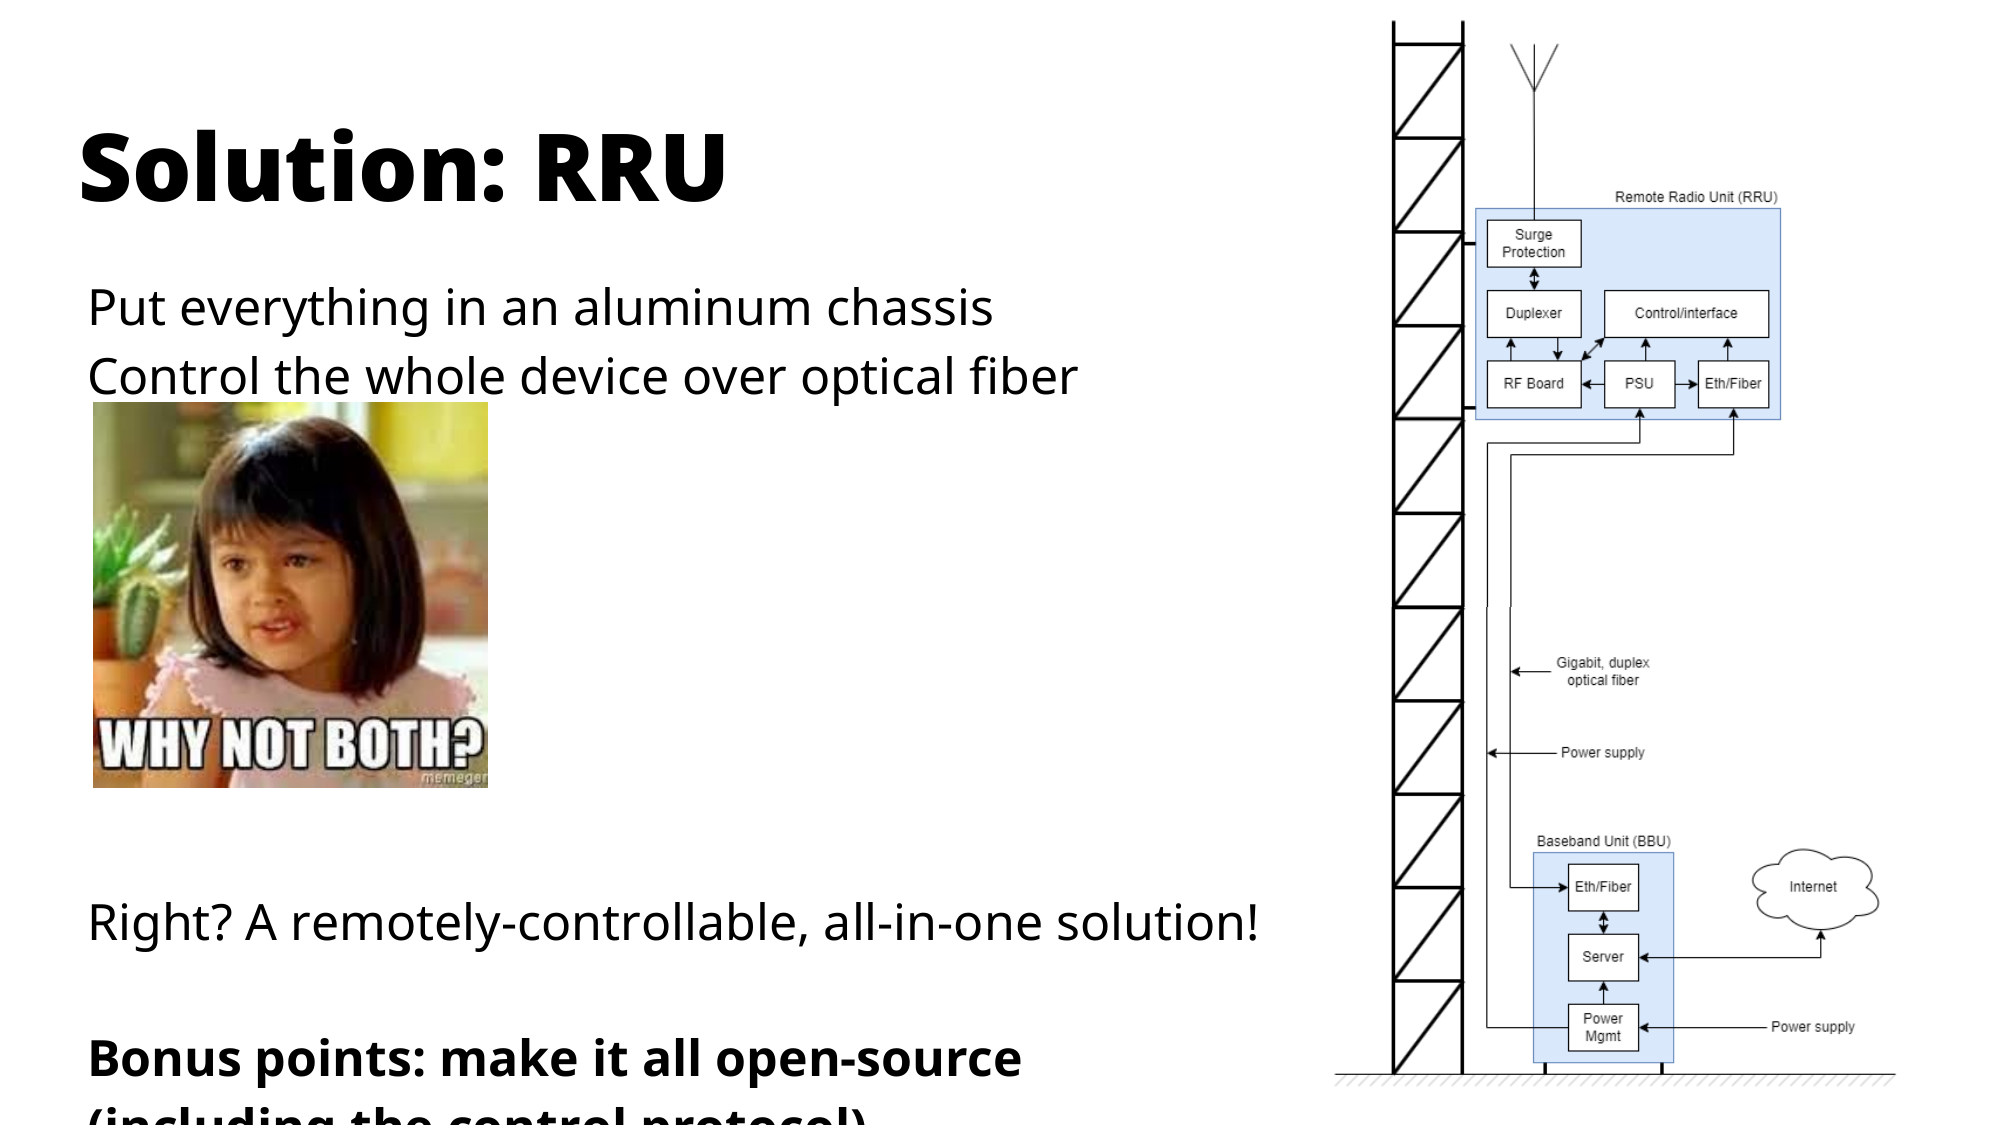

Solution: RRU
Put everything in an aluminum chassis
Control the whole device over optical fiber
Right? A remotely-controllable, all-in-one solution!
Bonus points: make it all open-source
(including the control protocol)